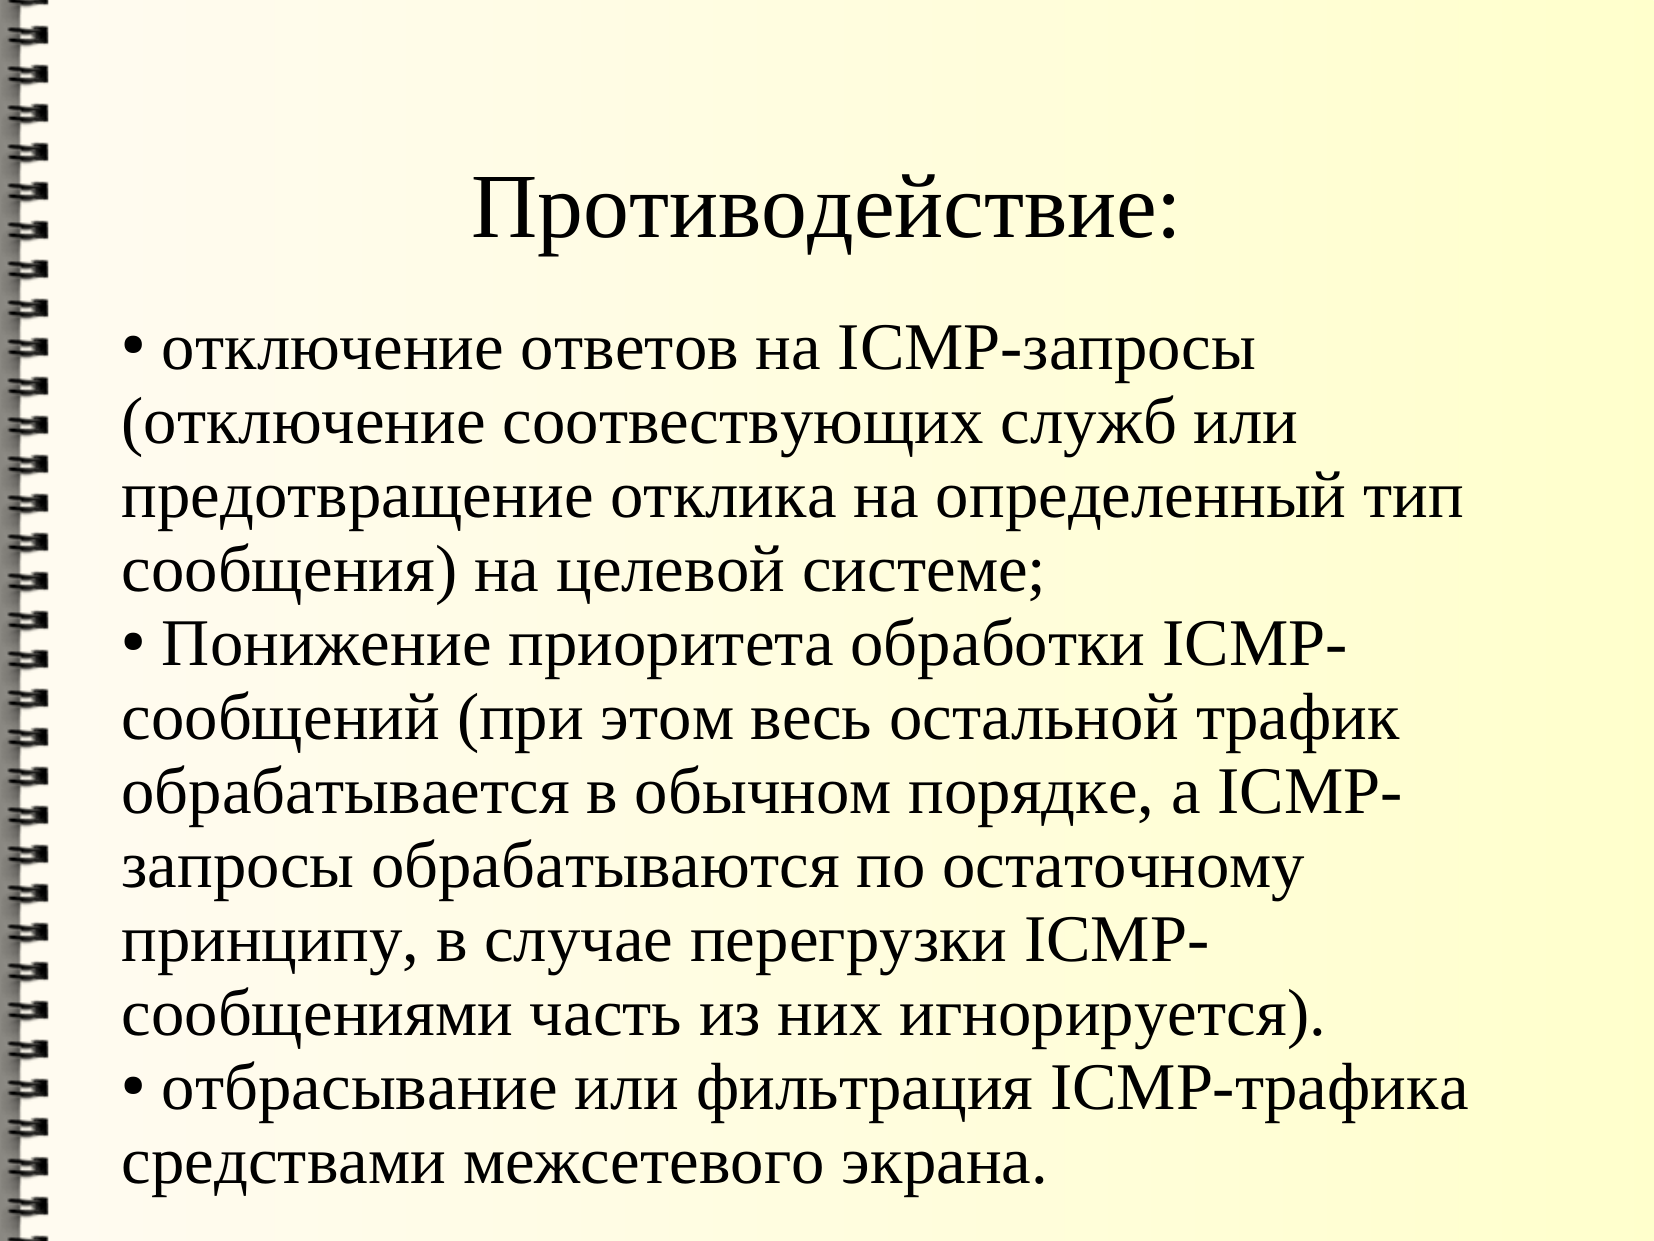

Противодействие:
# отключение ответов на ICMP-запросы (отключение соотвествующих служб или предотвращение отклика на определенный тип сообщения) на целевой системе;
 Понижение приоритета обработки ICMP-сообщений (при этом весь остальной трафик обрабатывается в обычном порядке, а ICMP-запросы обрабатываются по остаточному принципу, в случае перегрузки ICMP-сообщениями часть из них игнорируется).
 отбрасывание или фильтрация ICMP-трафика средствами межсетевого экрана.